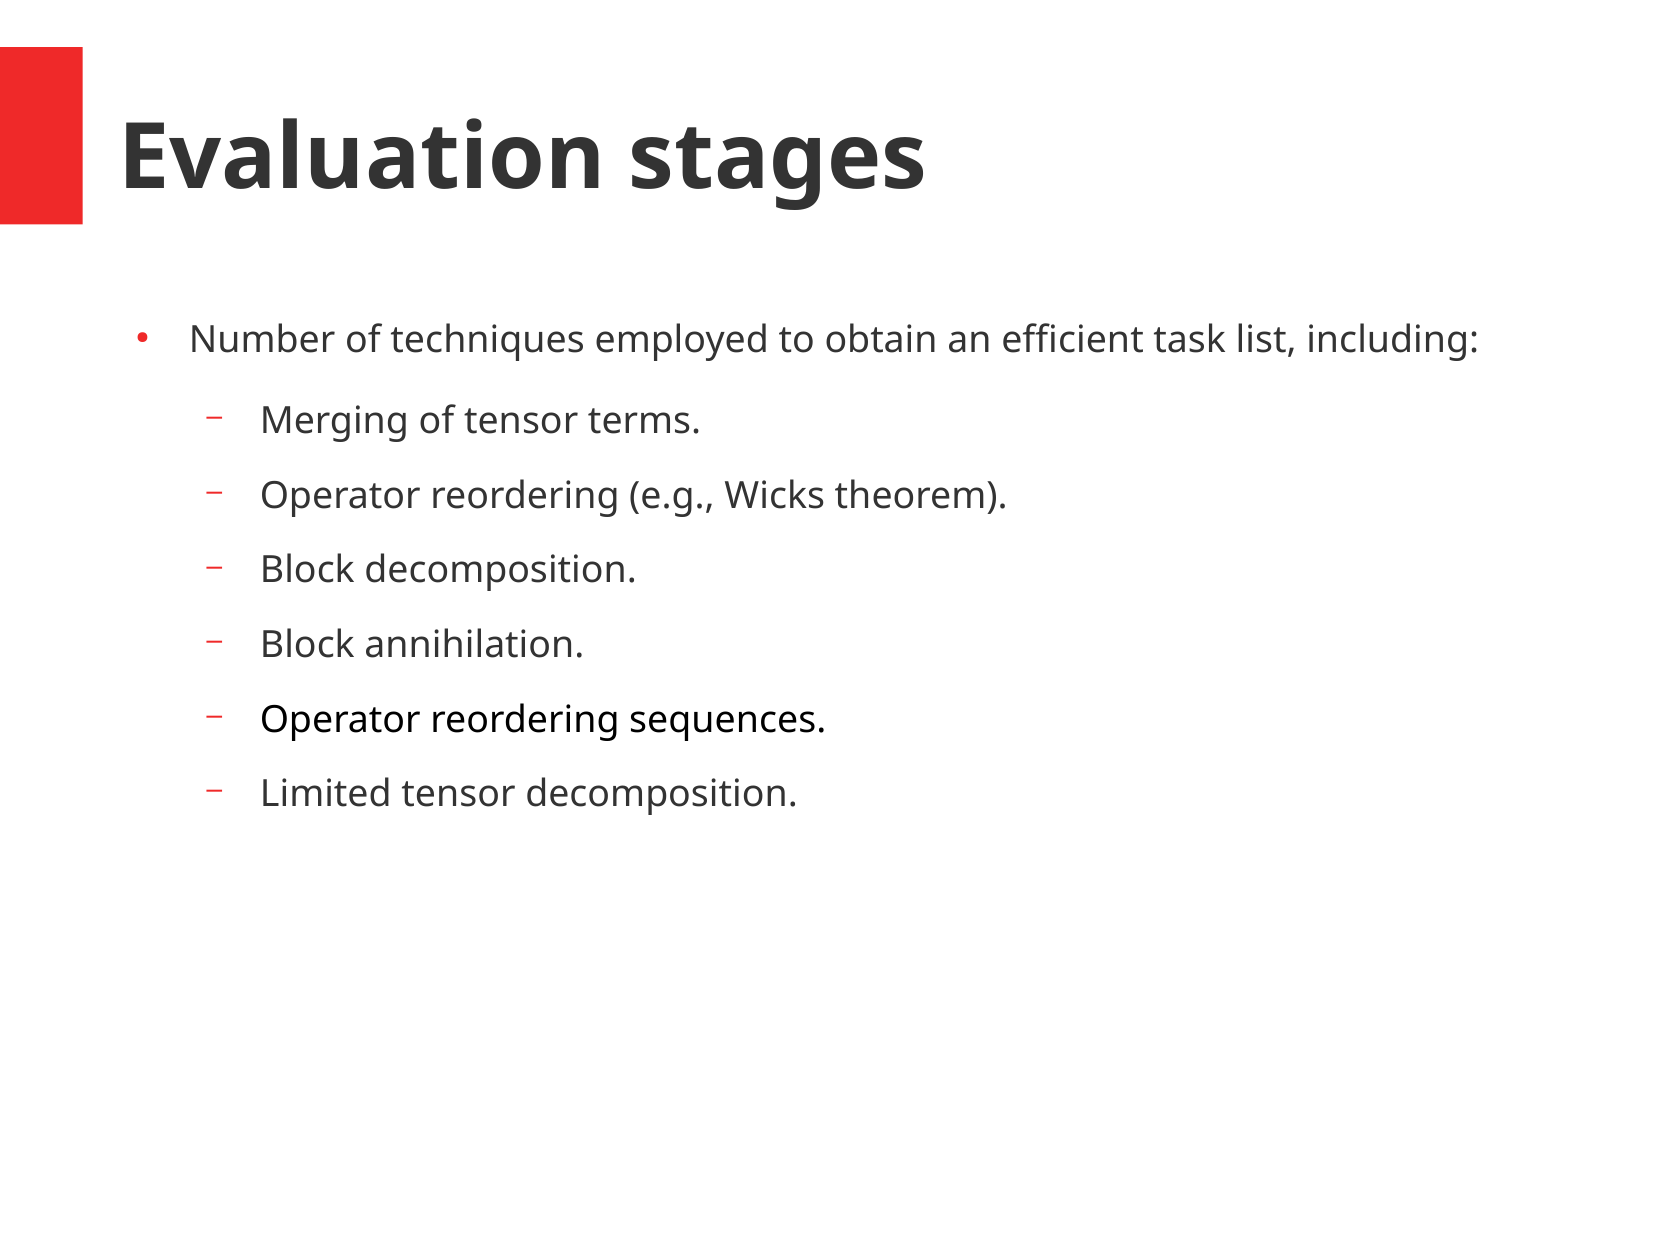

# Evaluation stages
Number of techniques employed to obtain an efficient task list, including:
Merging of tensor terms.
Operator reordering (e.g., Wicks theorem).
Block decomposition.
Block annihilation.
Operator reordering sequences.
Limited tensor decomposition.